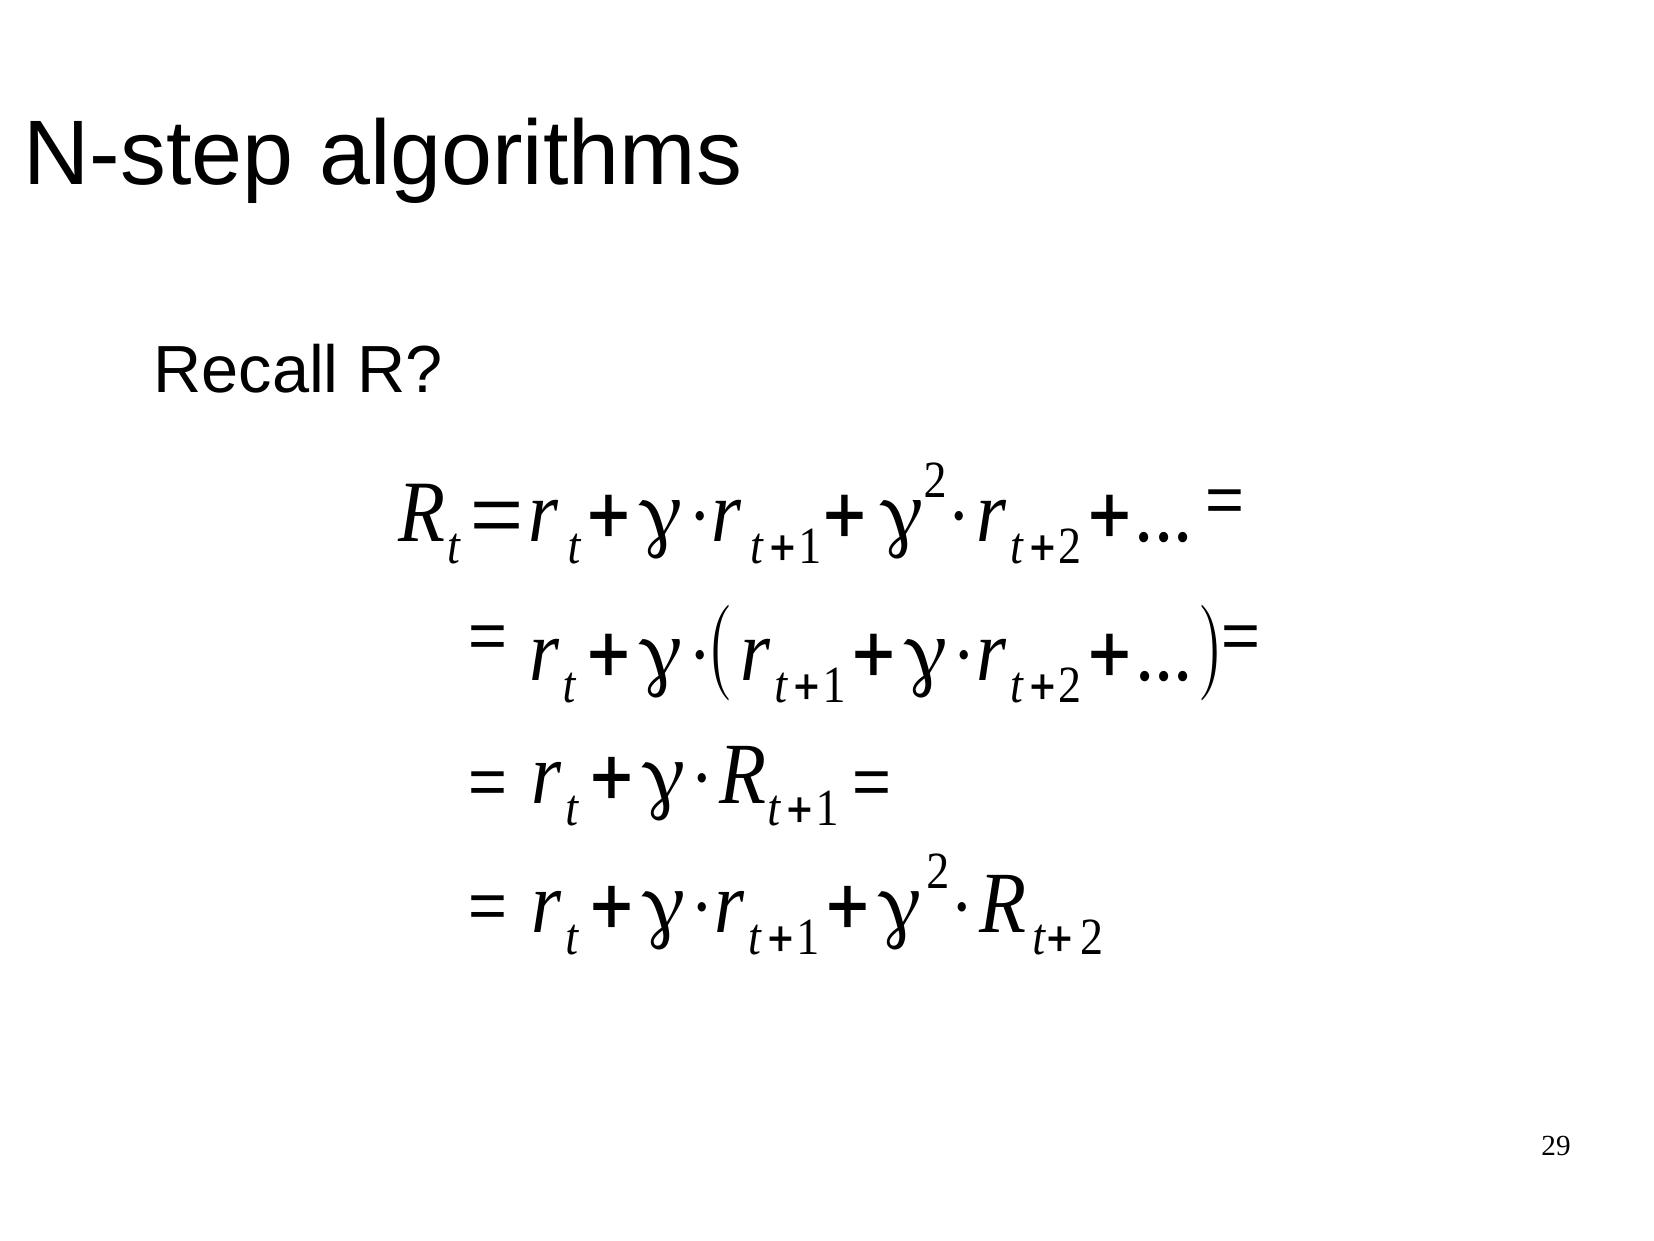

# N-step algorithms
Recall R?
=
=
=
=
=
=
29